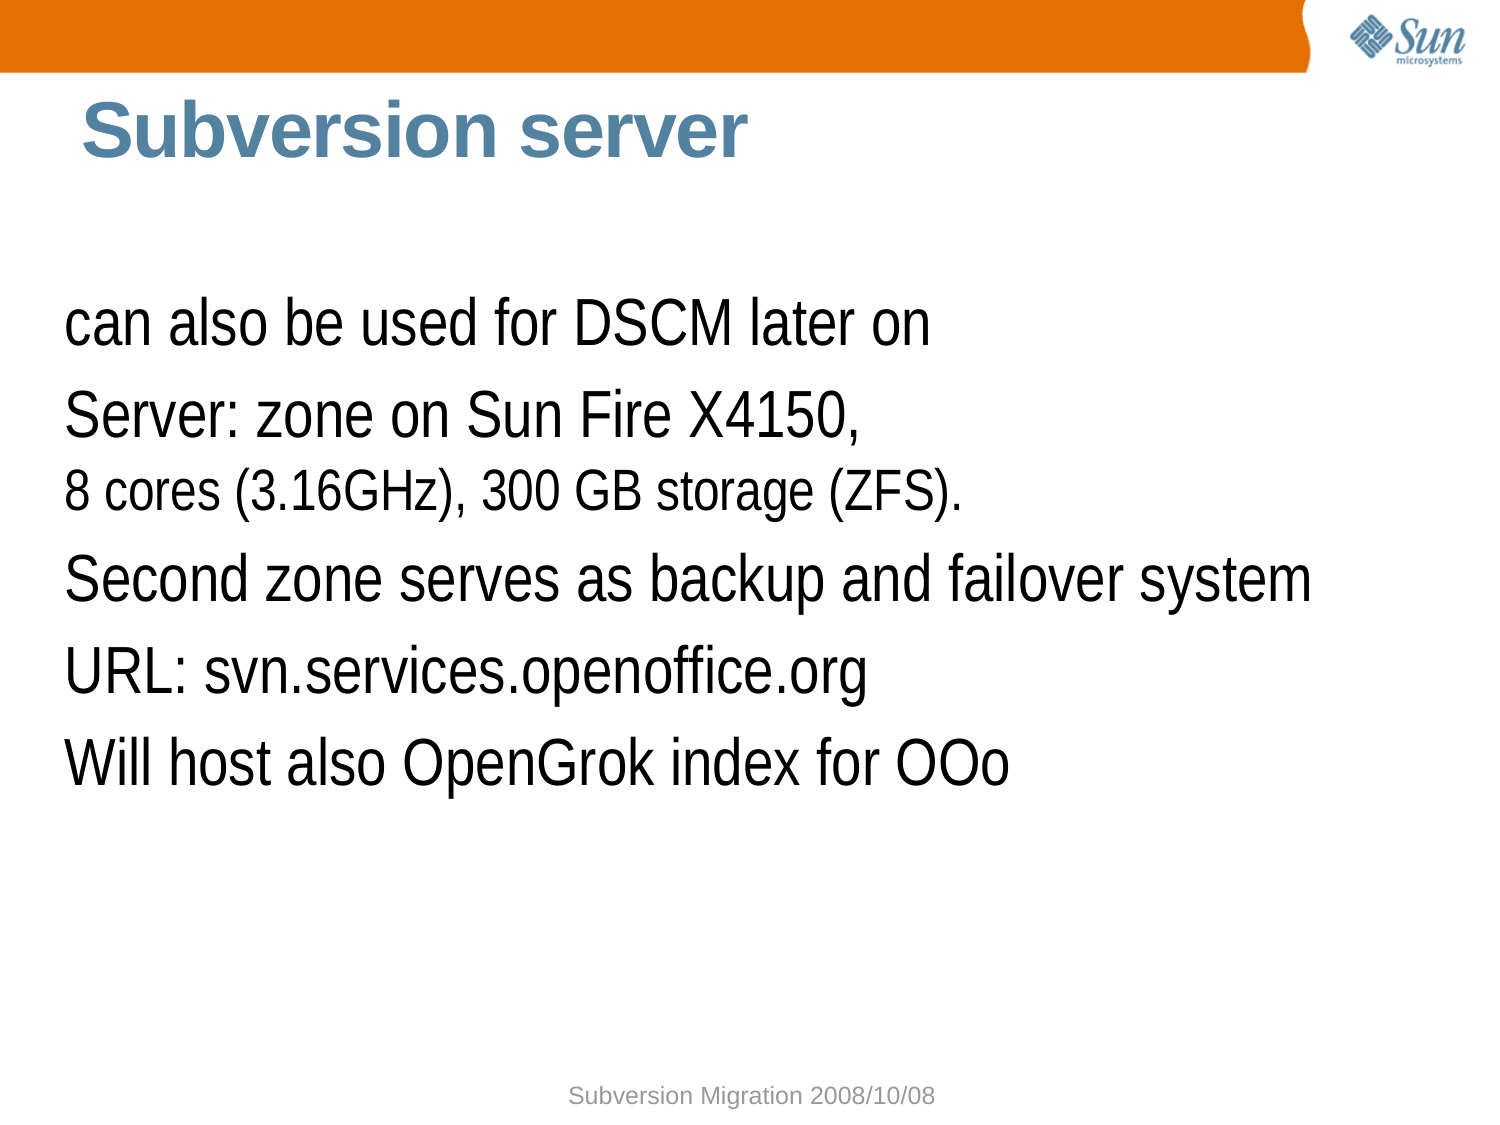

# Subversion server
can also be used for DSCM later on
Server: zone on Sun Fire X4150,
8 cores (3.16GHz), 300 GB storage (ZFS).
Second zone serves as backup and failover system
URL: svn.services.openoffice.org
Will host also OpenGrok index for OOo